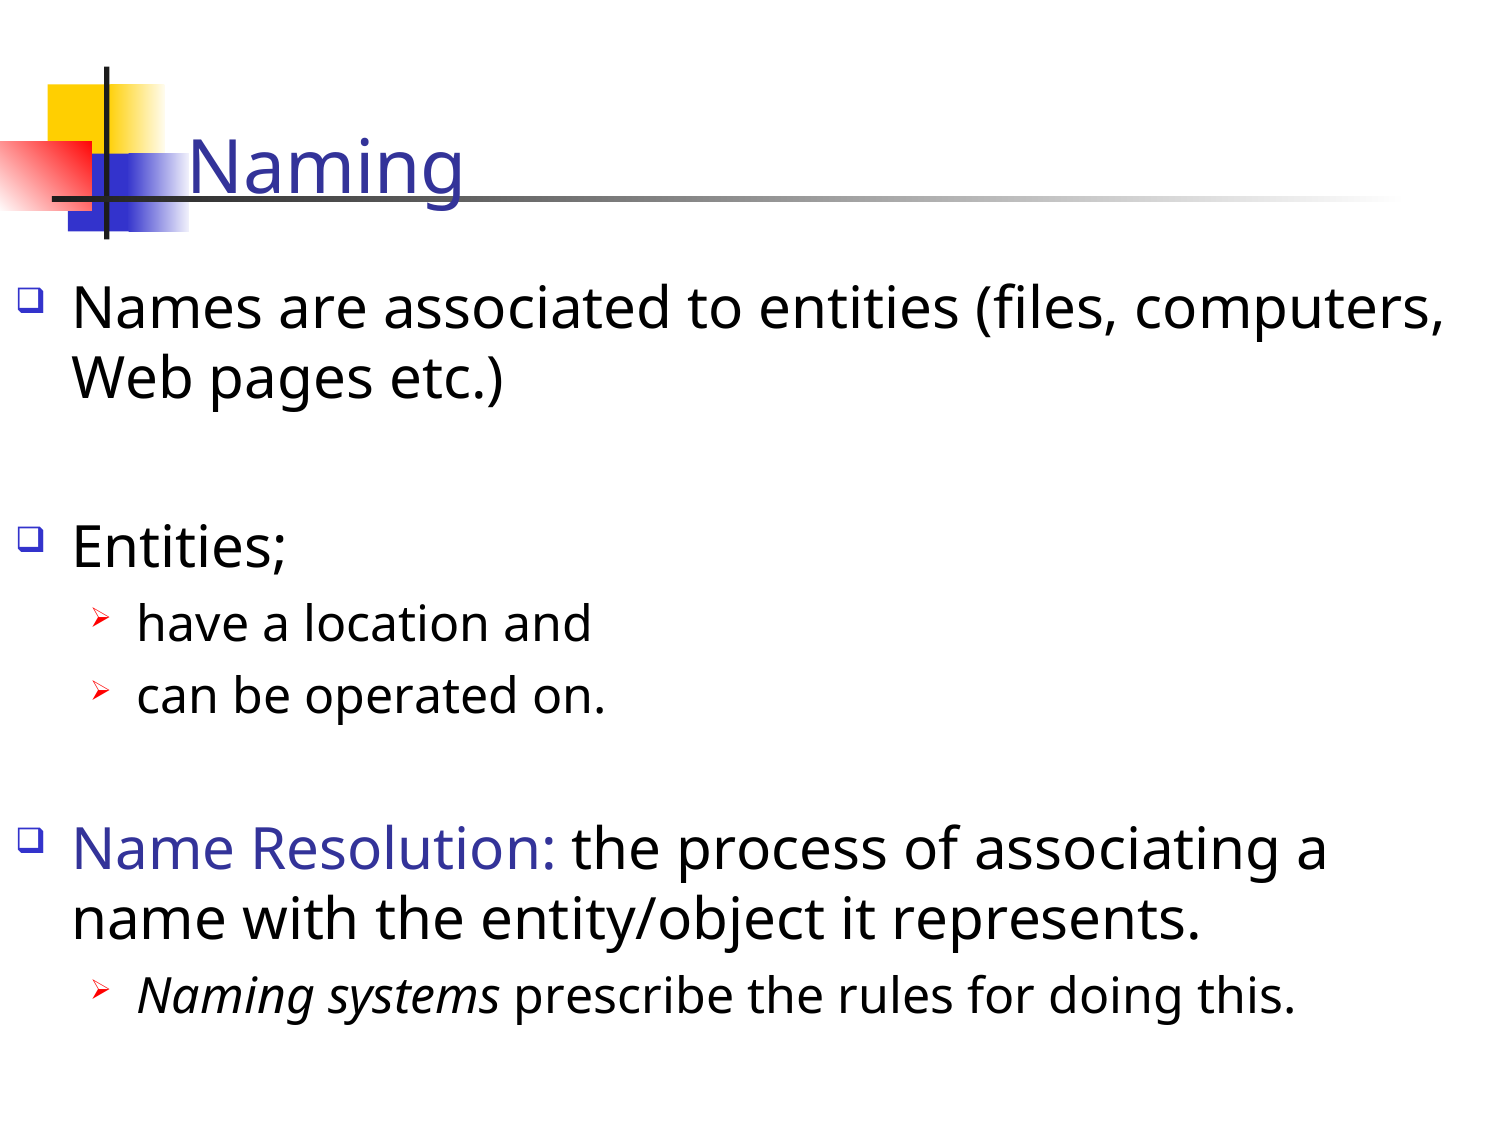

Naming
Names are associated to entities (files, computers, Web pages etc.)
Entities;
have a location and
can be operated on.
Name Resolution: the process of associating a name with the entity/object it represents.
Naming systems prescribe the rules for doing this.